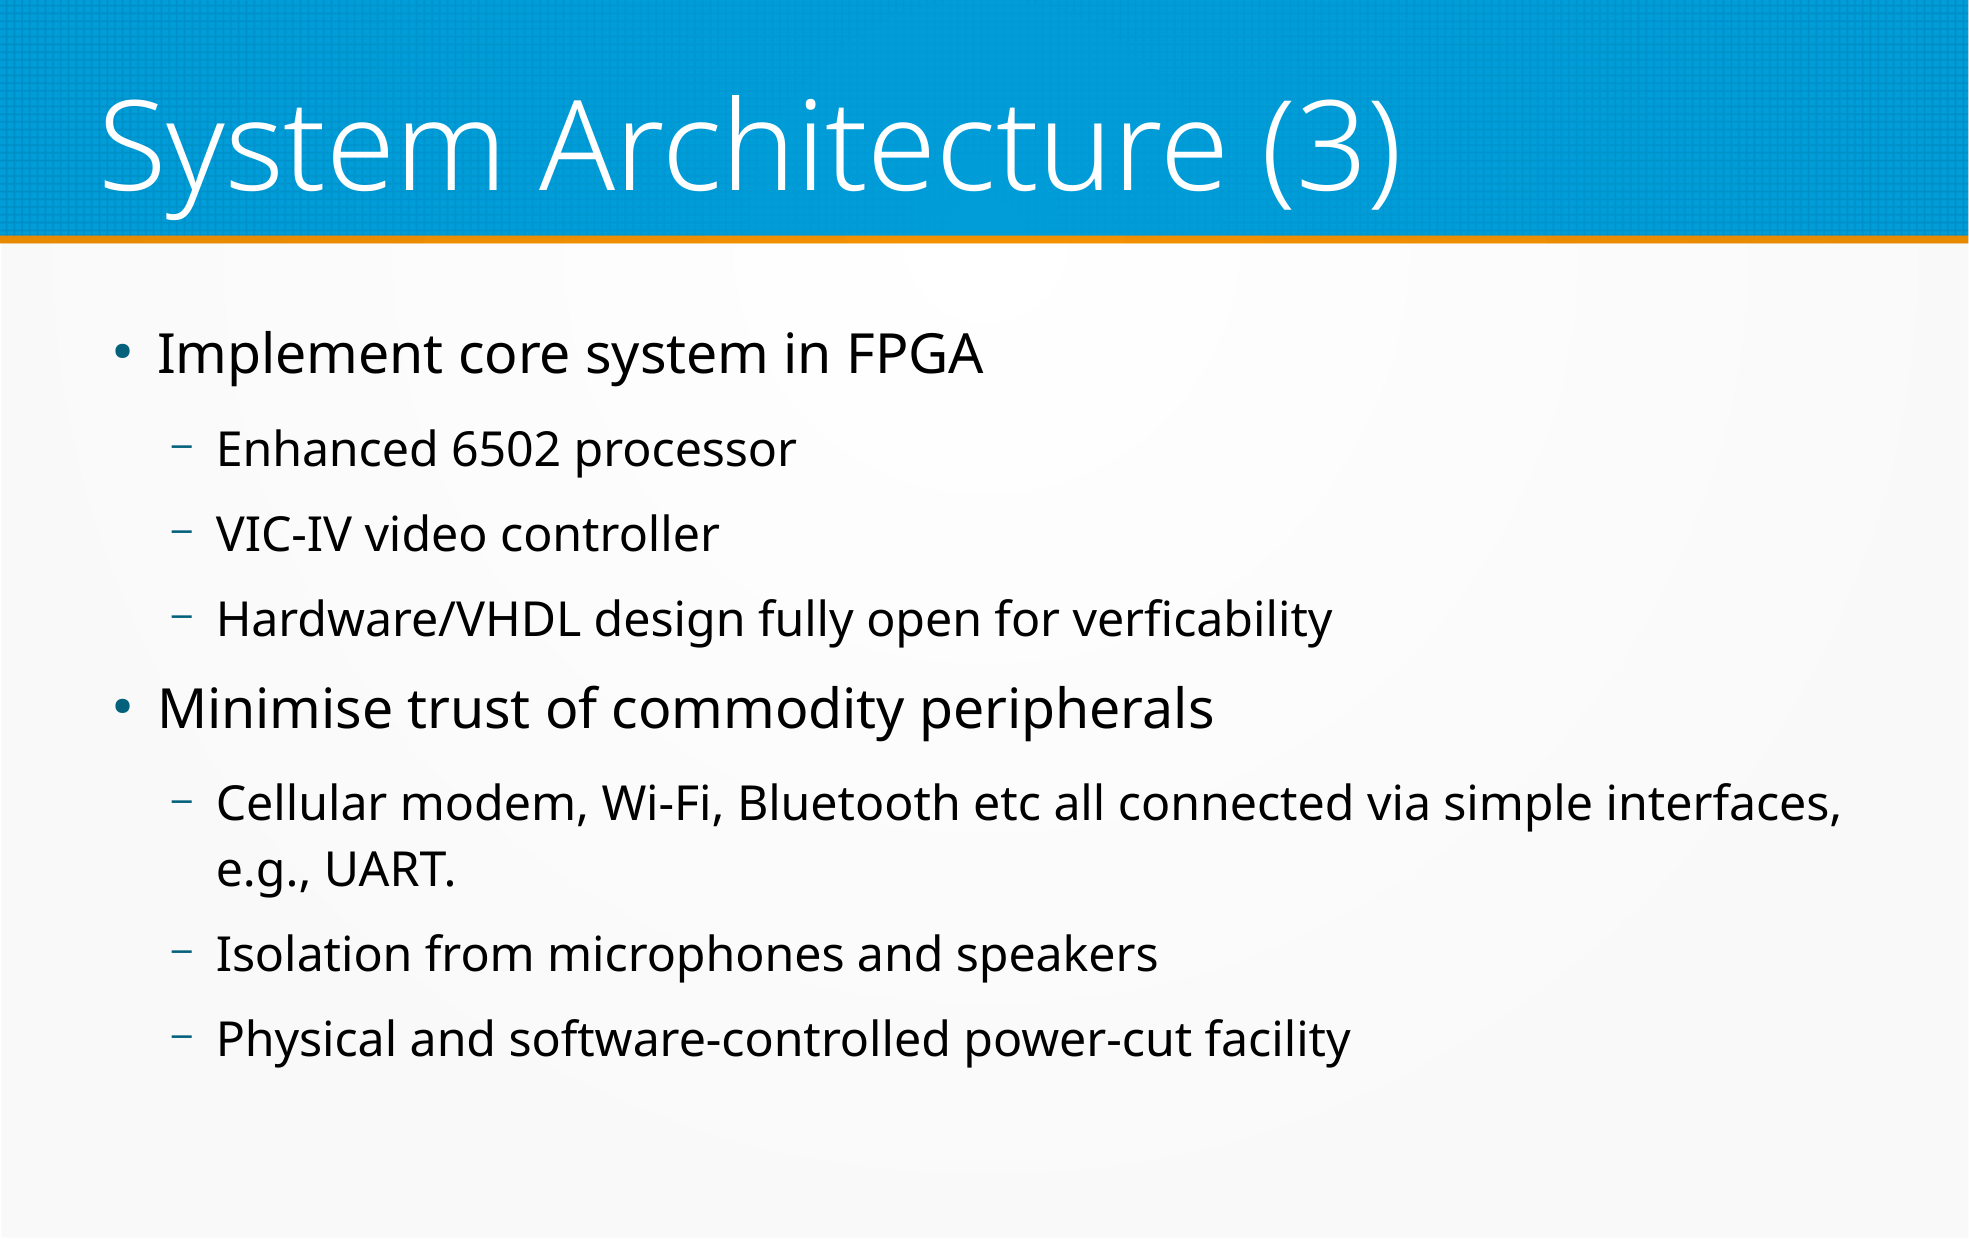

# System Architecture (3)
Implement core system in FPGA
Enhanced 6502 processor
VIC-IV video controller
Hardware/VHDL design fully open for verficability
Minimise trust of commodity peripherals
Cellular modem, Wi-Fi, Bluetooth etc all connected via simple interfaces, e.g., UART.
Isolation from microphones and speakers
Physical and software-controlled power-cut facility